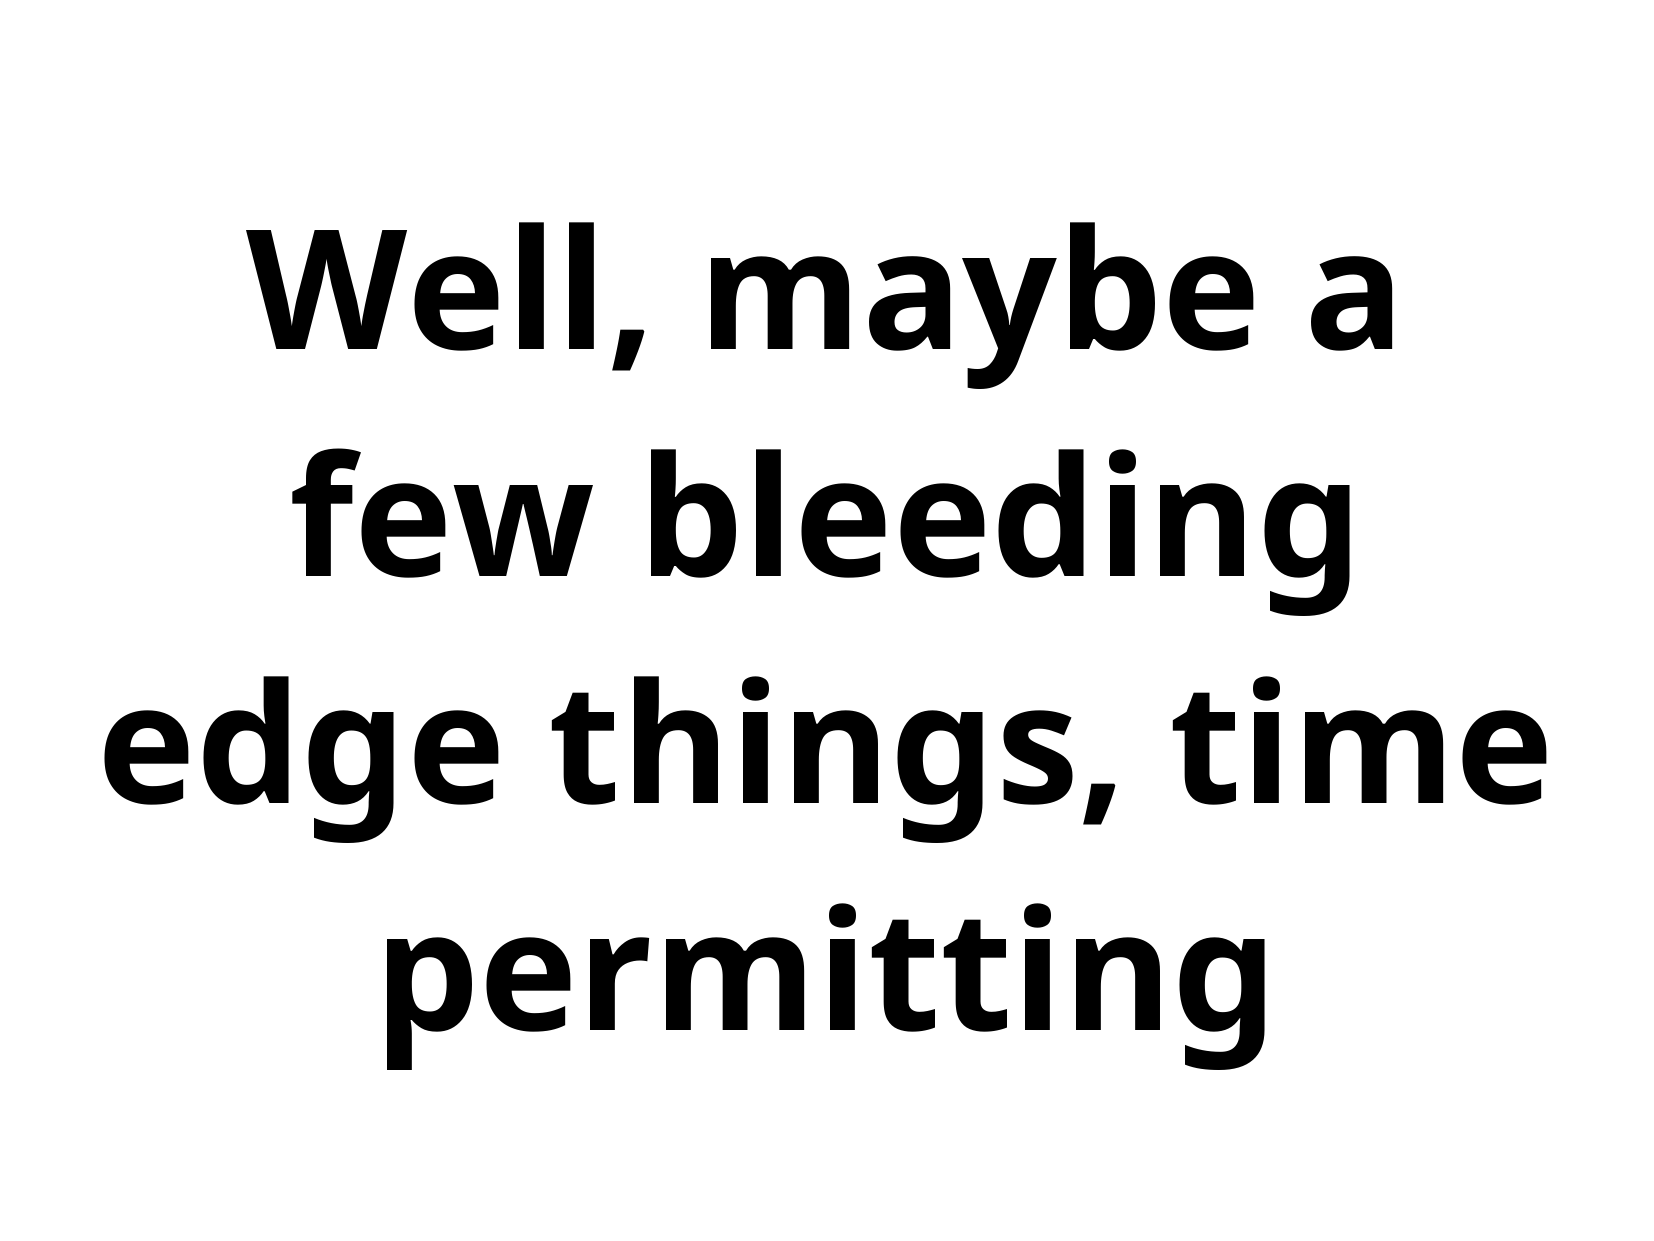

# Well, maybe a few bleeding edge things, time permitting